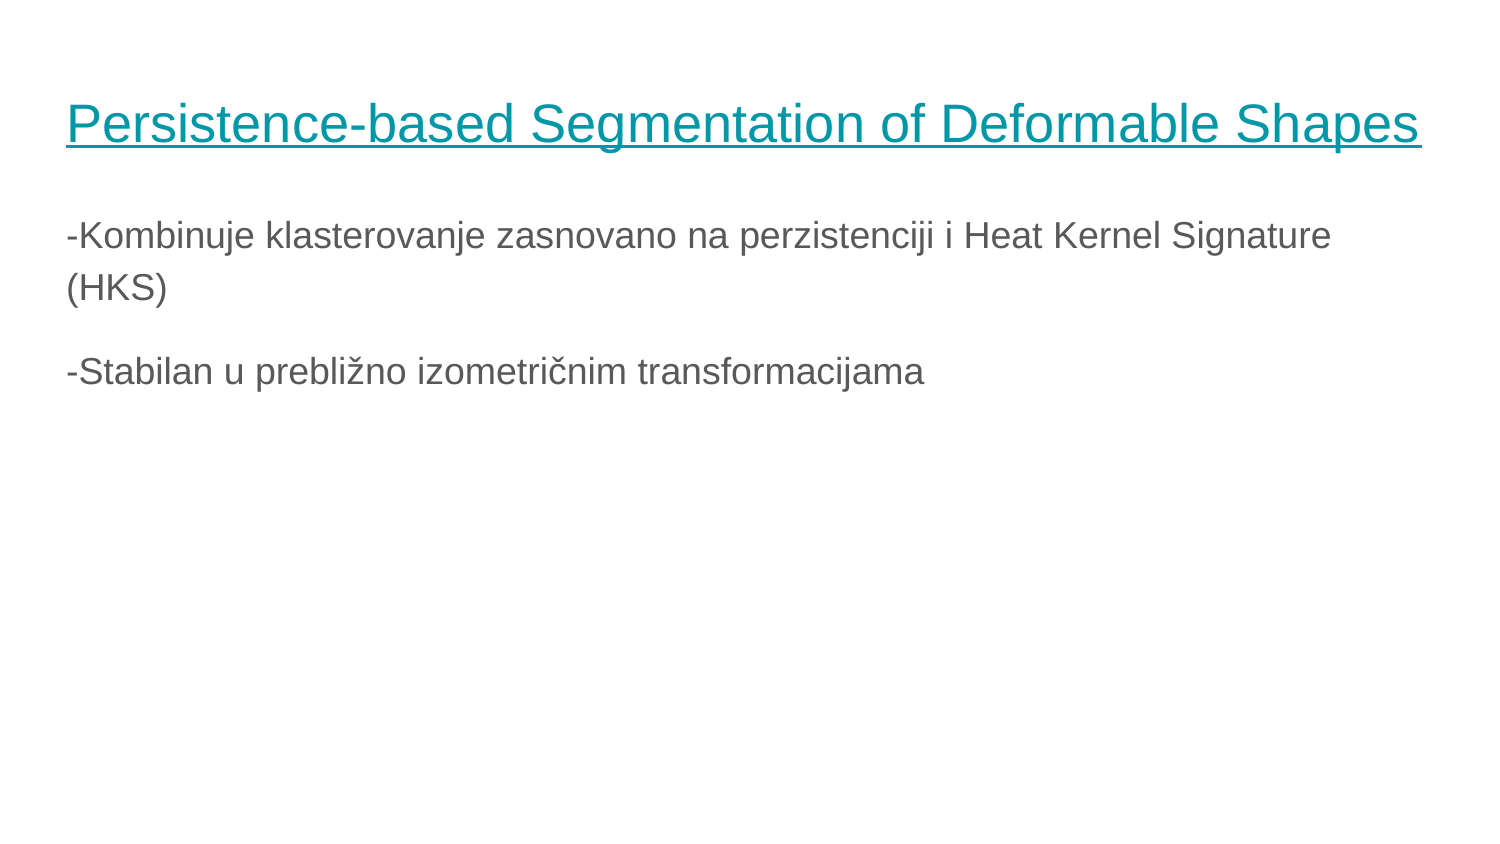

# Persistence-based Segmentation of Deformable Shapes
-Kombinuje klasterovanje zasnovano na perzistenciji i Heat Kernel Signature (HKS)
-Stabilan u prebližno izometričnim transformacijama